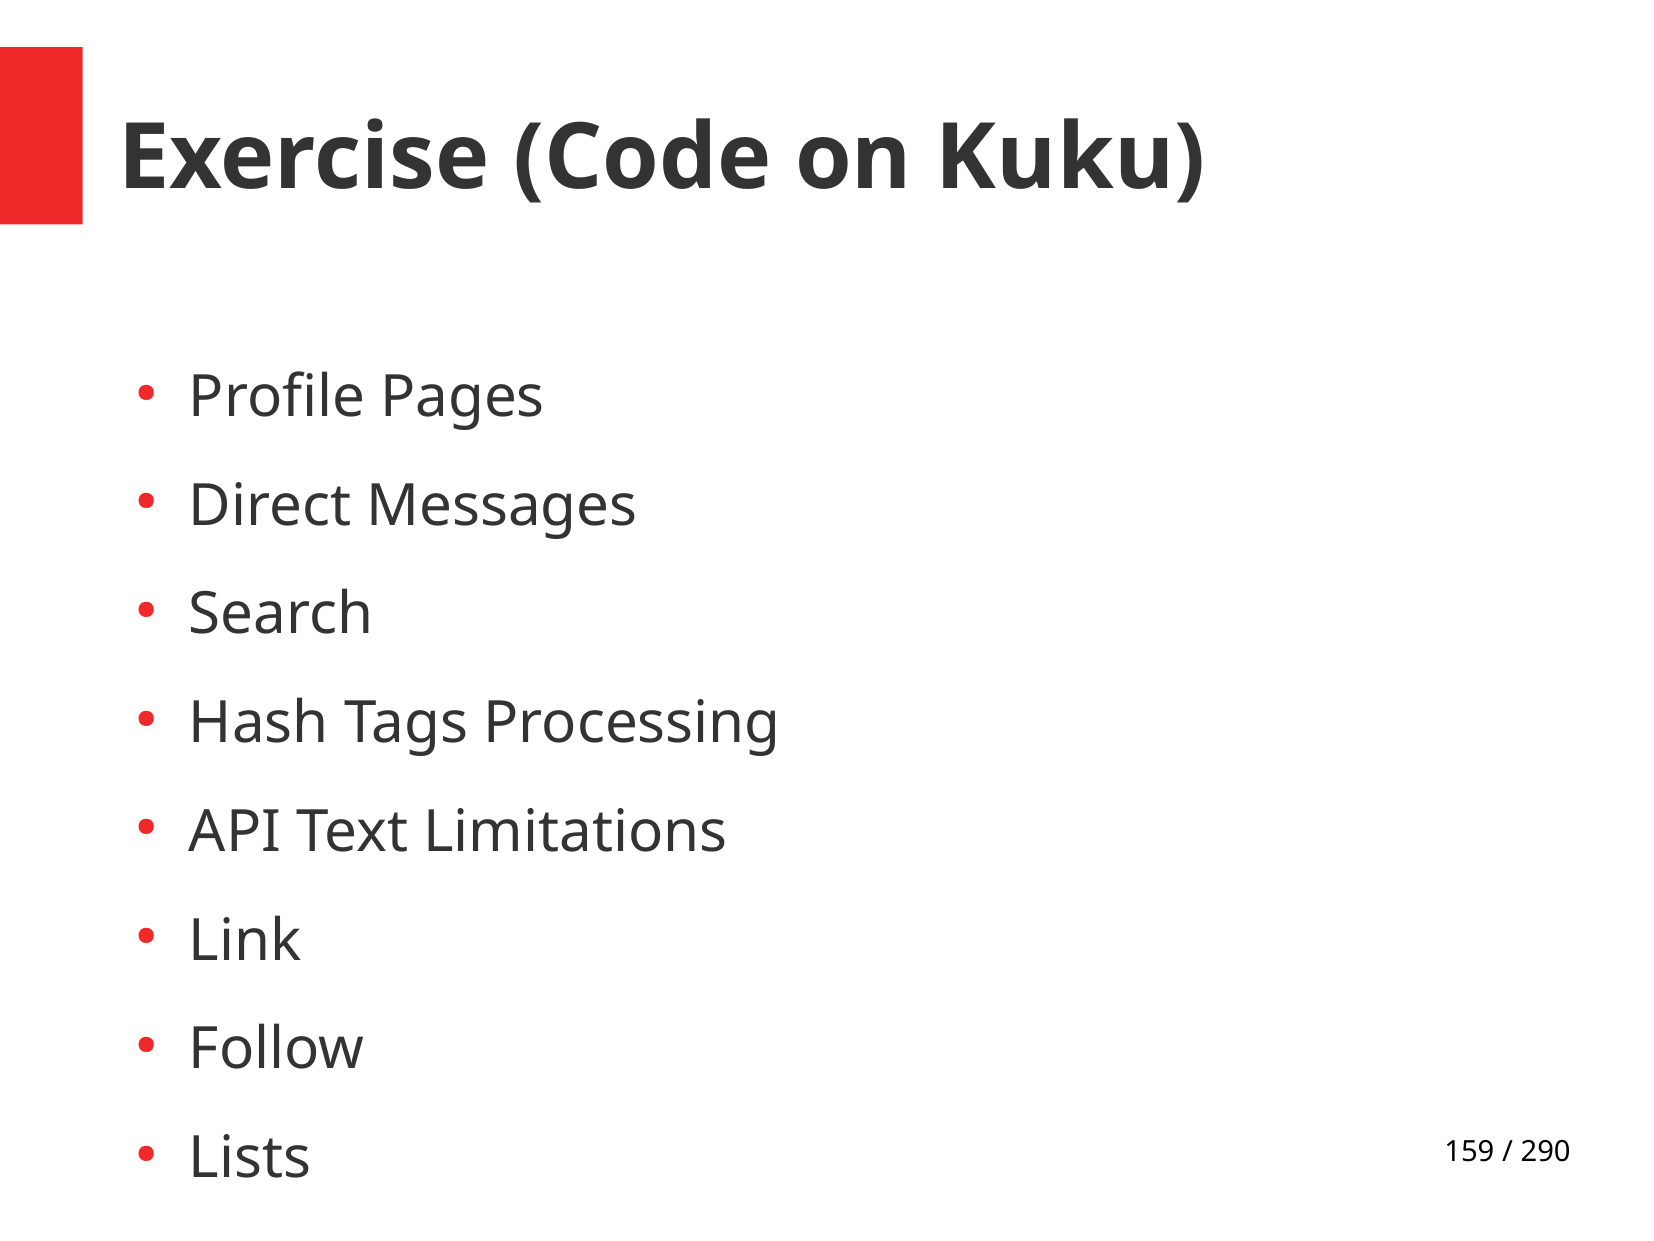

# Exercise (Code on Kuku)
Profile Pages
Direct Messages
Search
Hash Tags Processing
API Text Limitations
Link
Follow
Lists
159